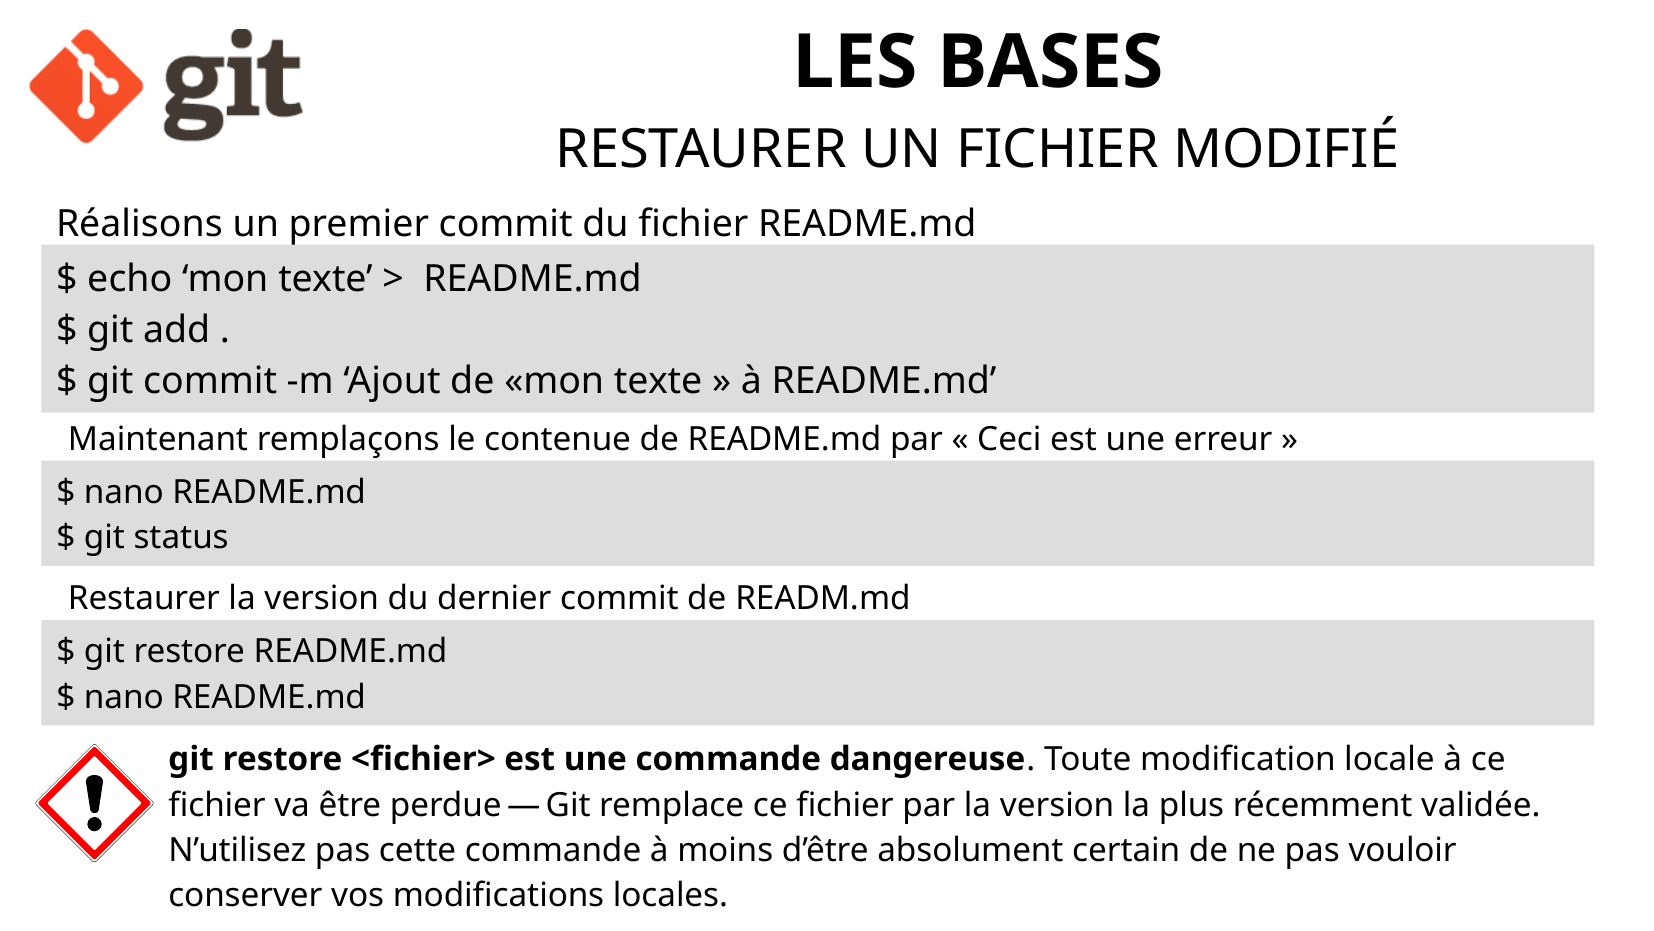

Les bases
RESTauRER un fichier modifié
Réalisons un premier commit du fichier README.md
$ echo ‘mon texte’ > README.md
$ git add .
$ git commit -m ‘Ajout de «mon texte » à README.md’
Maintenant remplaçons le contenue de README.md par « Ceci est une erreur »
$ nano README.md
$ git status
Restaurer la version du dernier commit de READM.md
$ git restore README.md
$ nano README.md
git restore <fichier> est une commande dangereuse. Toute modification locale à ce fichier va être perdue — Git remplace ce fichier par la version la plus récemment validée. N’utilisez pas cette commande à moins d’être absolument certain de ne pas vouloir conserver vos modifications locales.